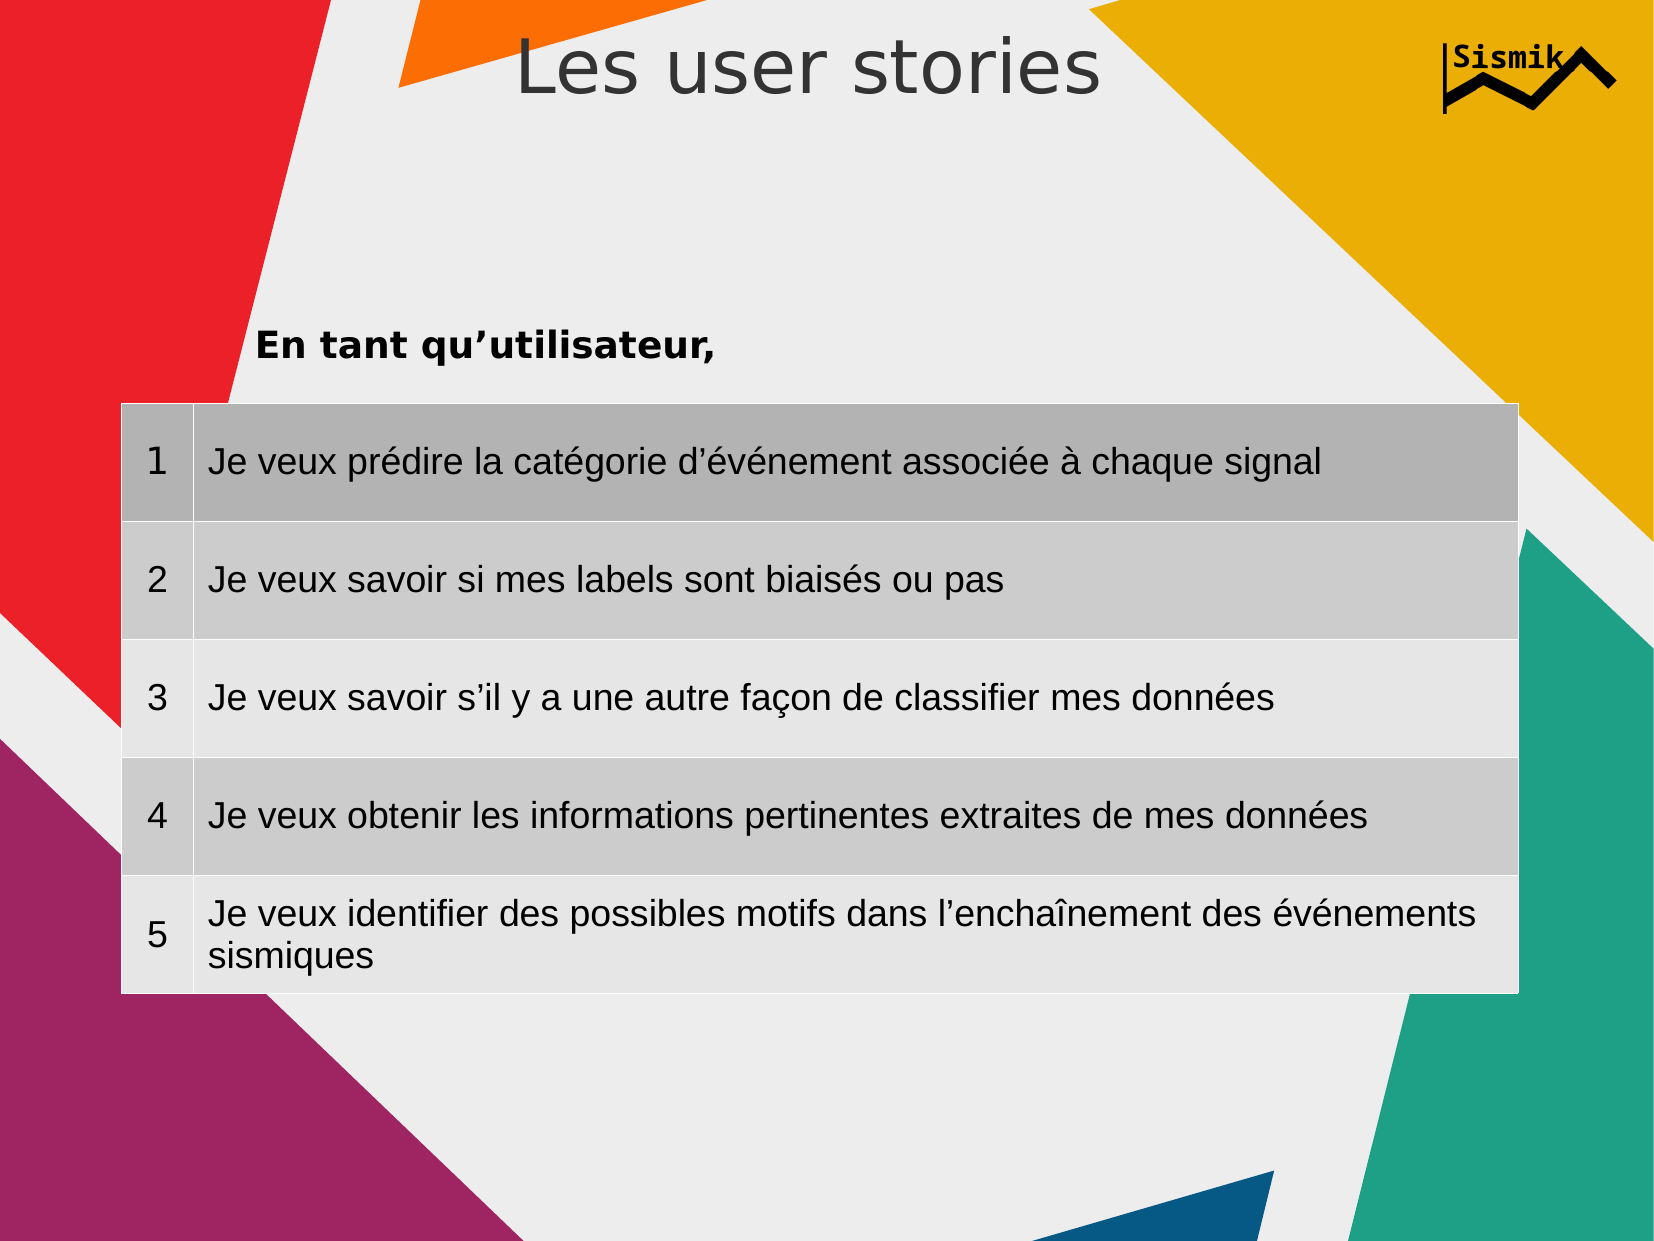

# Les user stories
Sismik
En tant qu’utilisateur,
| 1 | Je veux prédire la catégorie d’événement associée à chaque signal |
| --- | --- |
| 2 | Je veux savoir si mes labels sont biaisés ou pas |
| 3 | Je veux savoir s’il y a une autre façon de classifier mes données |
| 4 | Je veux obtenir les informations pertinentes extraites de mes données |
| 5 | Je veux identifier des possibles motifs dans l’enchaînement des événements sismiques |